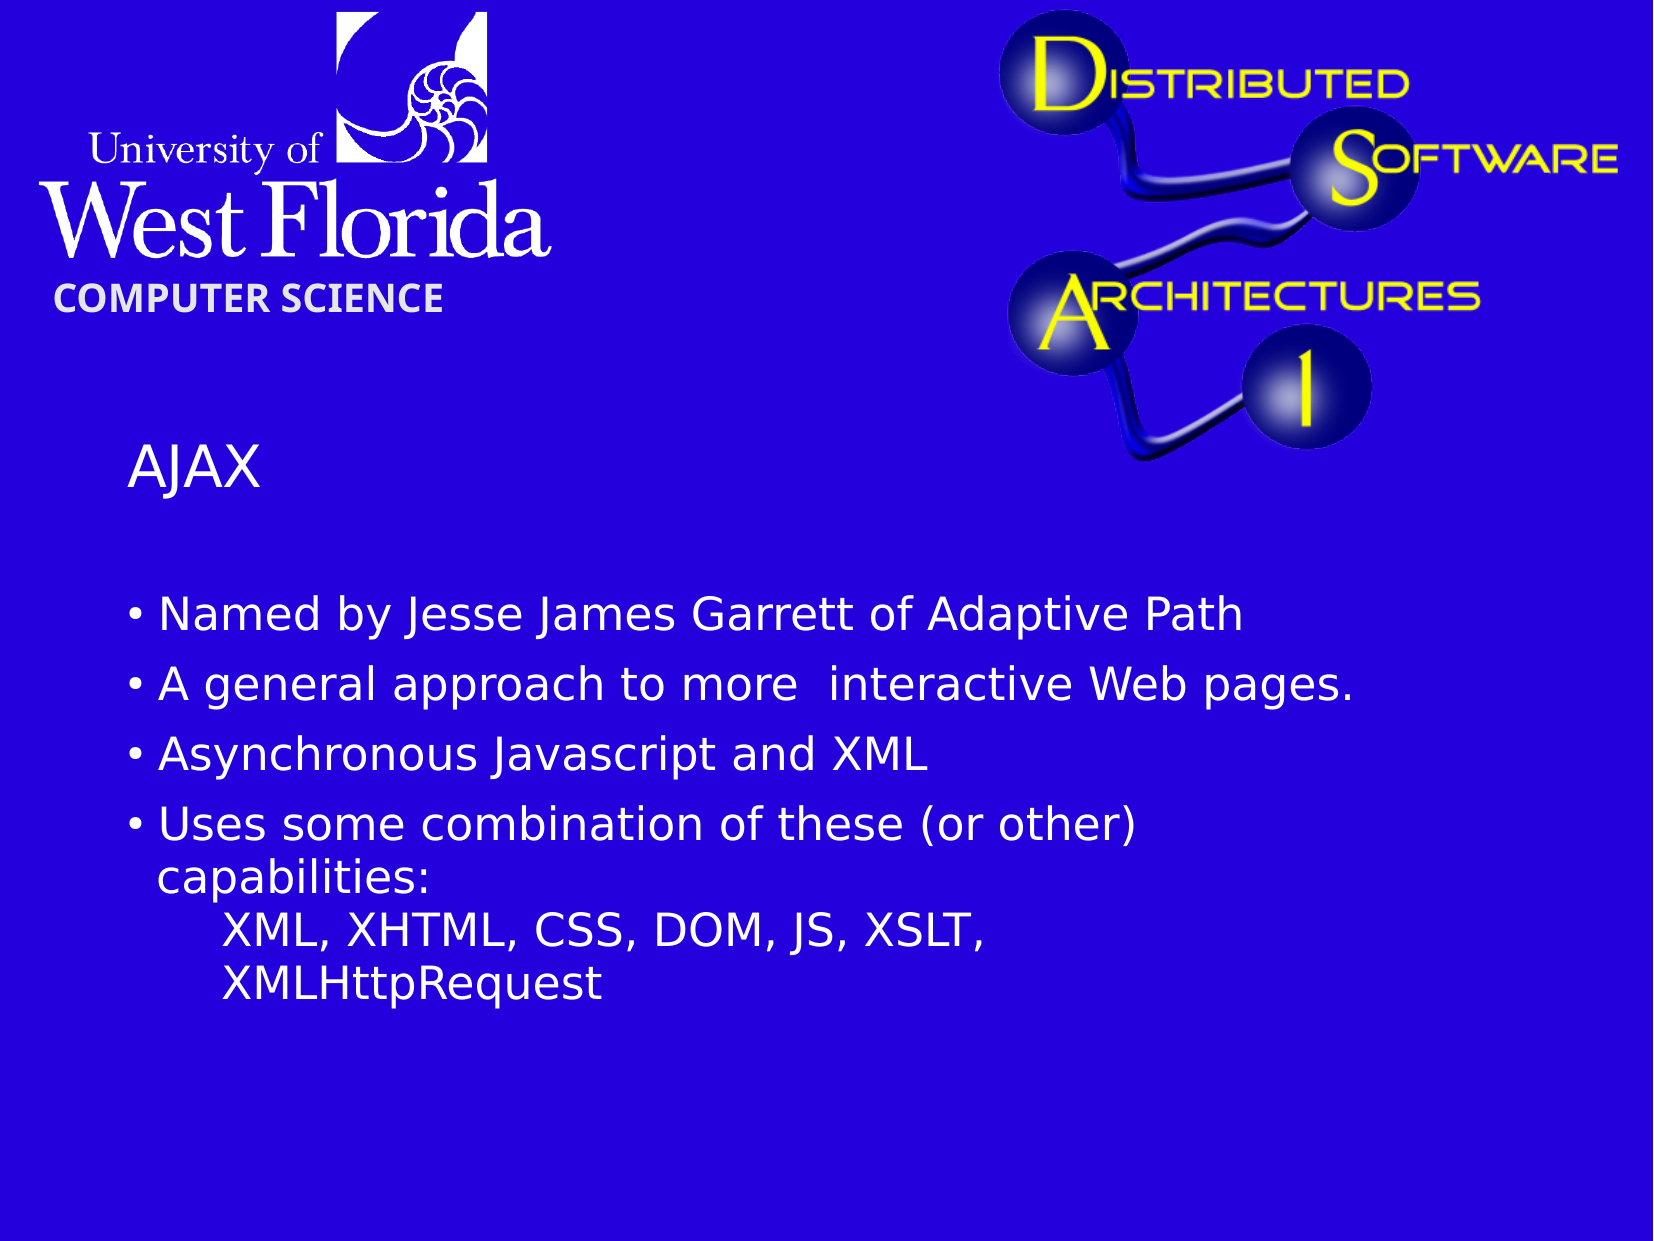

COMPUTER SCIENCE
AJAX
 Named by Jesse James Garrett of Adaptive Path
 A general approach to more interactive Web pages.
 Asynchronous Javascript and XML
 Uses some combination of these (or other)
 capabilities:
	XML, XHTML, CSS, DOM, JS, XSLT,
	XMLHttpRequest